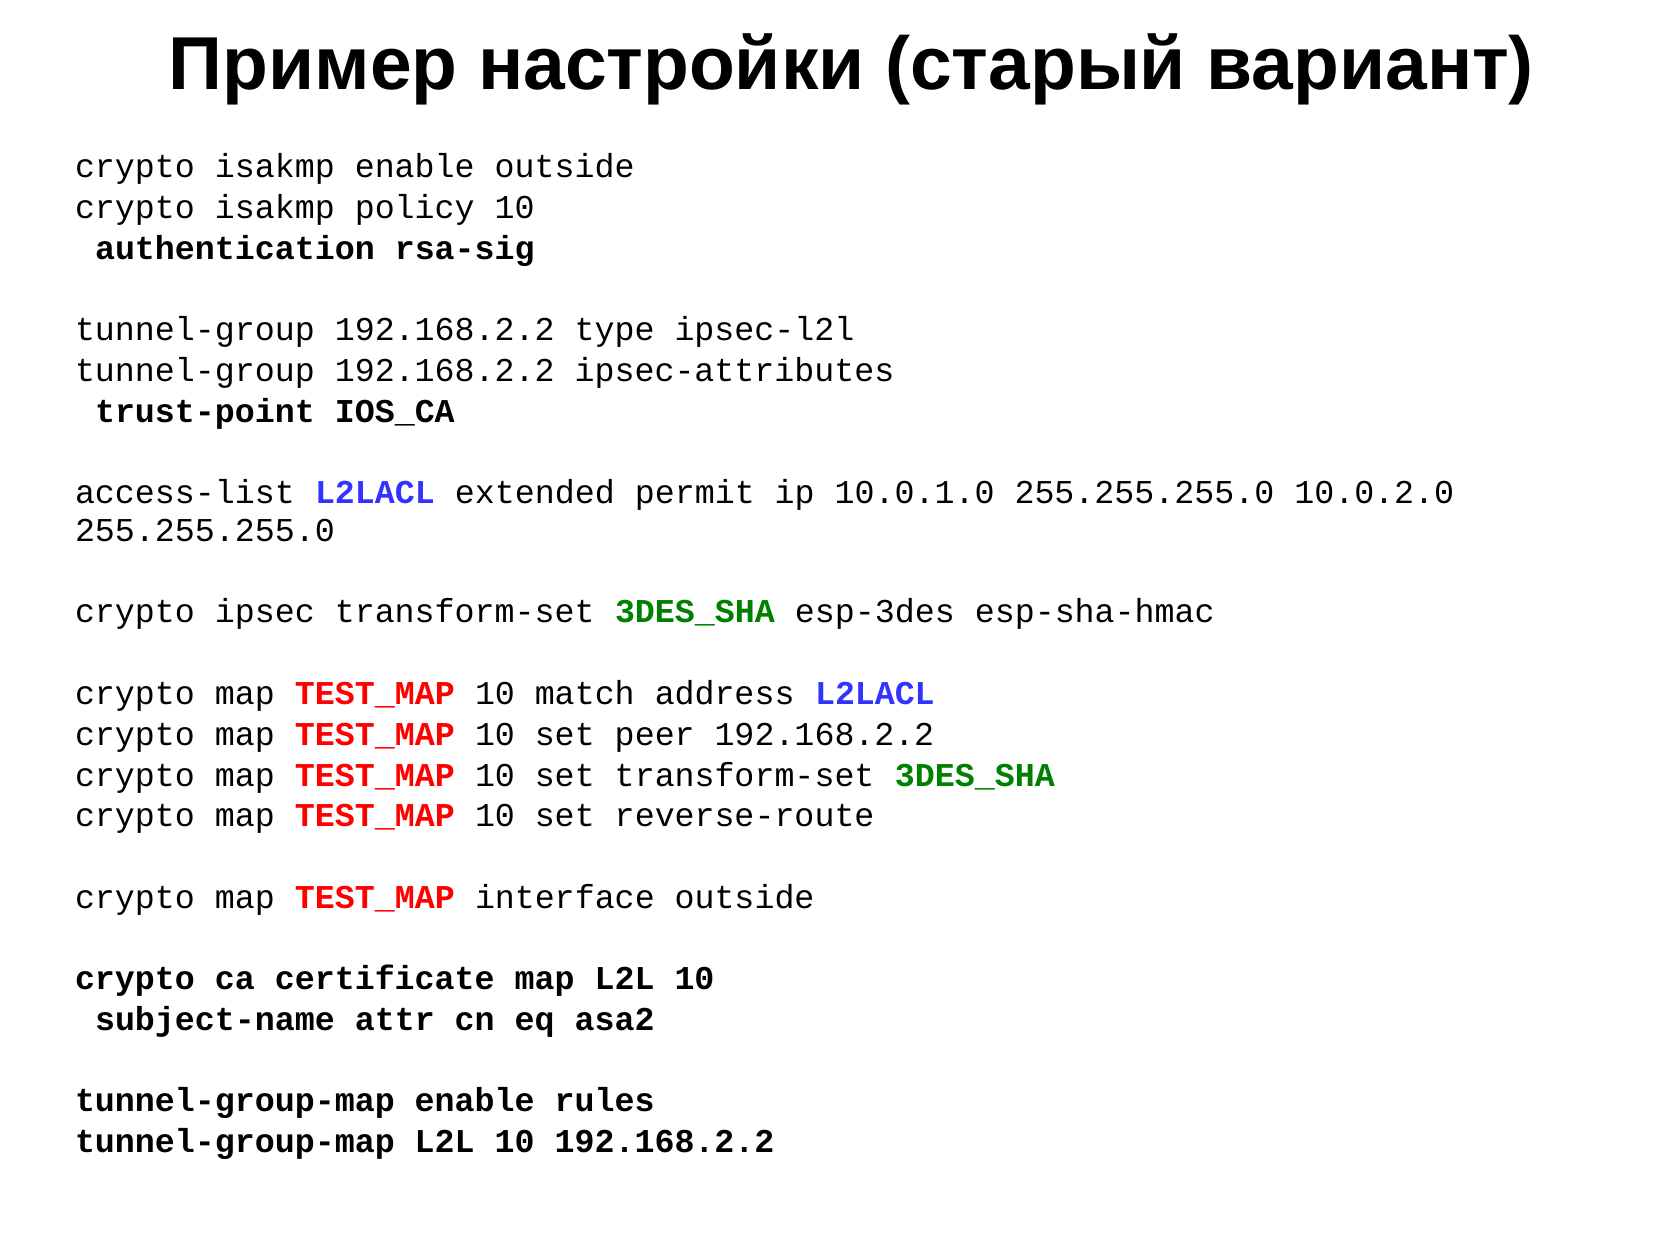

Пример настройки (старый вариант)
# crypto isakmp enable outside
crypto isakmp policy 10
 authentication rsa-sig
tunnel-group 192.168.2.2 type ipsec-l2l
tunnel-group 192.168.2.2 ipsec-attributes
 trust-point IOS_CA
access-list L2LACL extended permit ip 10.0.1.0 255.255.255.0 10.0.2.0 255.255.255.0
crypto ipsec transform-set 3DES_SHA esp-3des esp-sha-hmac
crypto map TEST_MAP 10 match address L2LACL
crypto map TEST_MAP 10 set peer 192.168.2.2
crypto map TEST_MAP 10 set transform-set 3DES_SHA
crypto map TEST_MAP 10 set reverse-route
crypto map TEST_MAP interface outside
crypto ca certificate map L2L 10
 subject-name attr cn eq asa2
tunnel-group-map enable rules
tunnel-group-map L2L 10 192.168.2.2